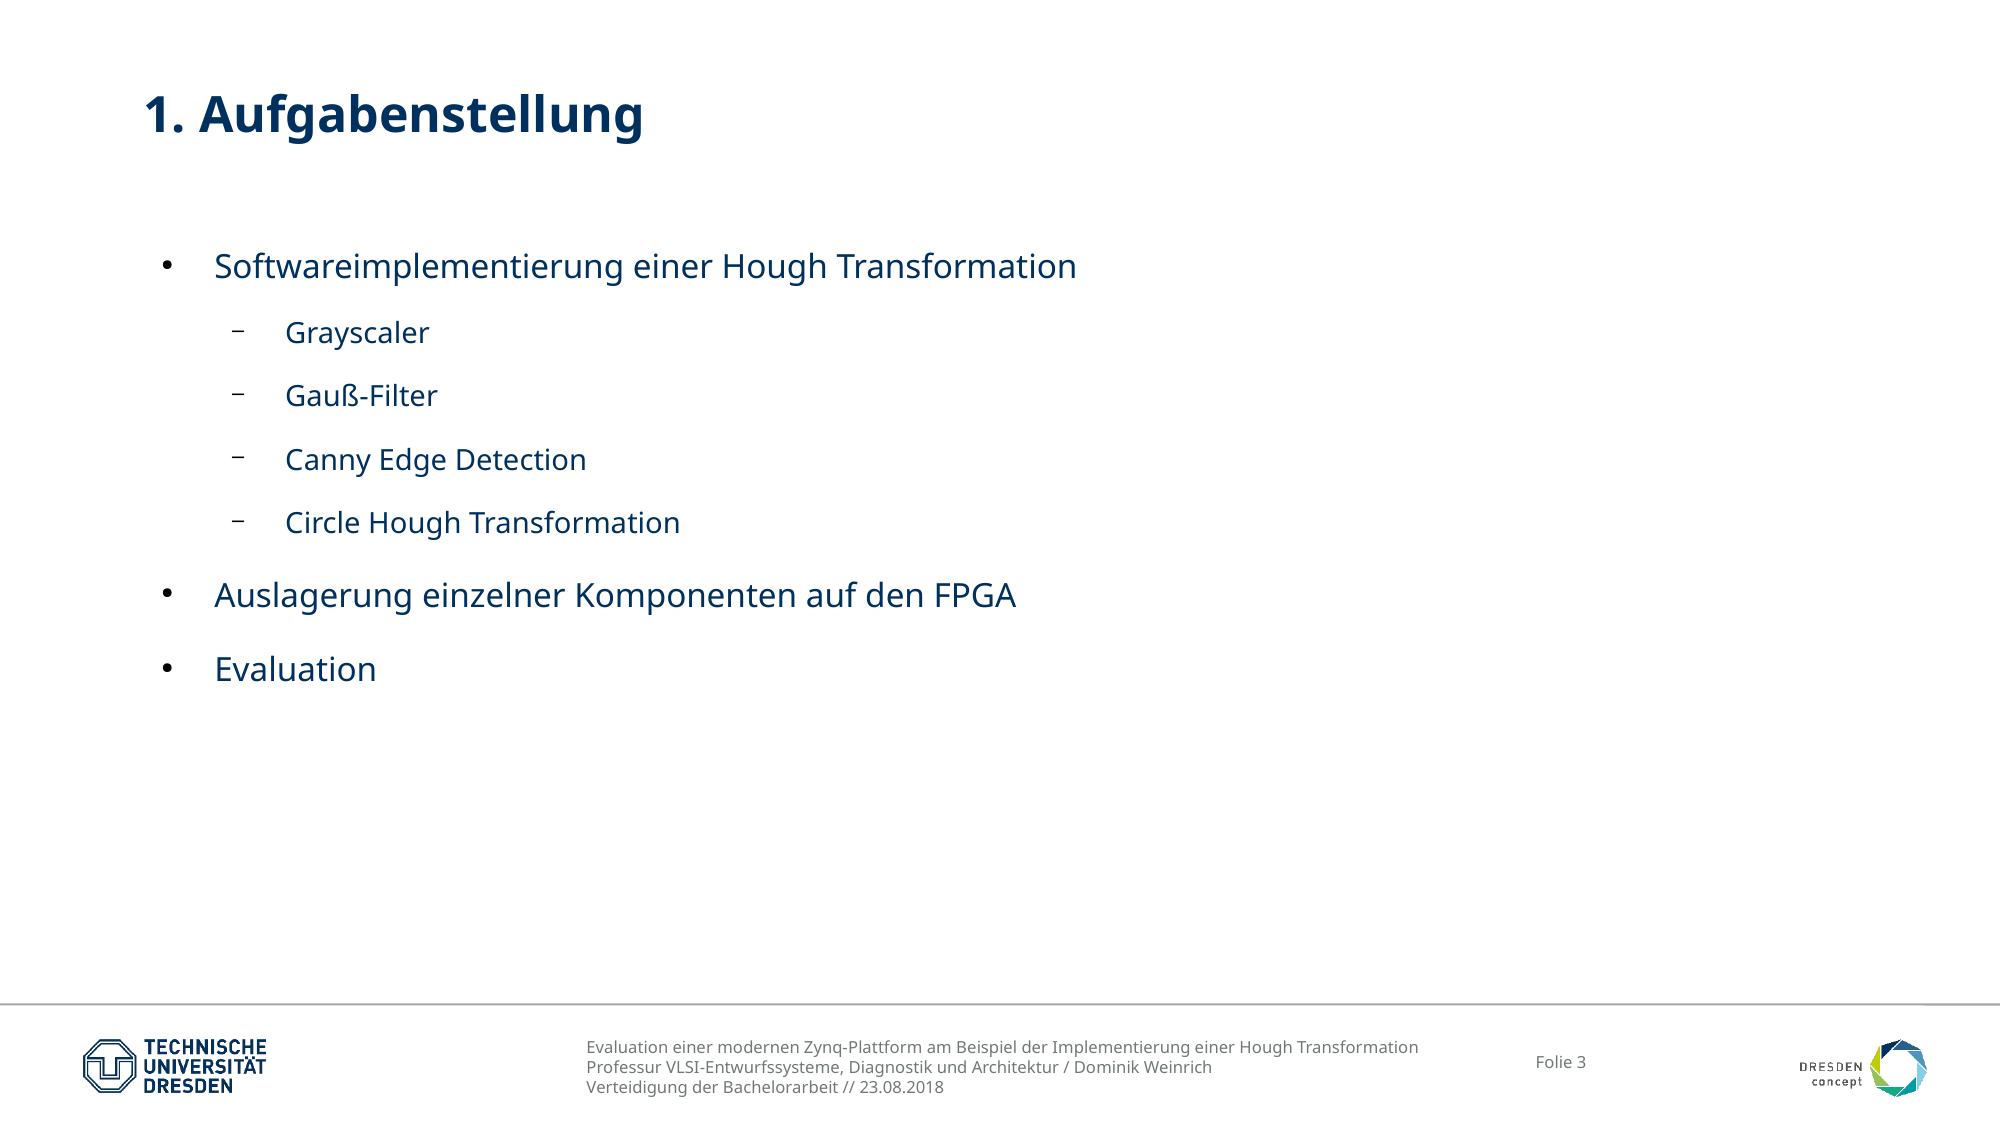

# 1. Aufgabenstellung
Softwareimplementierung einer Hough Transformation
Grayscaler
Gauß-Filter
Canny Edge Detection
Circle Hough Transformation
Auslagerung einzelner Komponenten auf den FPGA
Evaluation